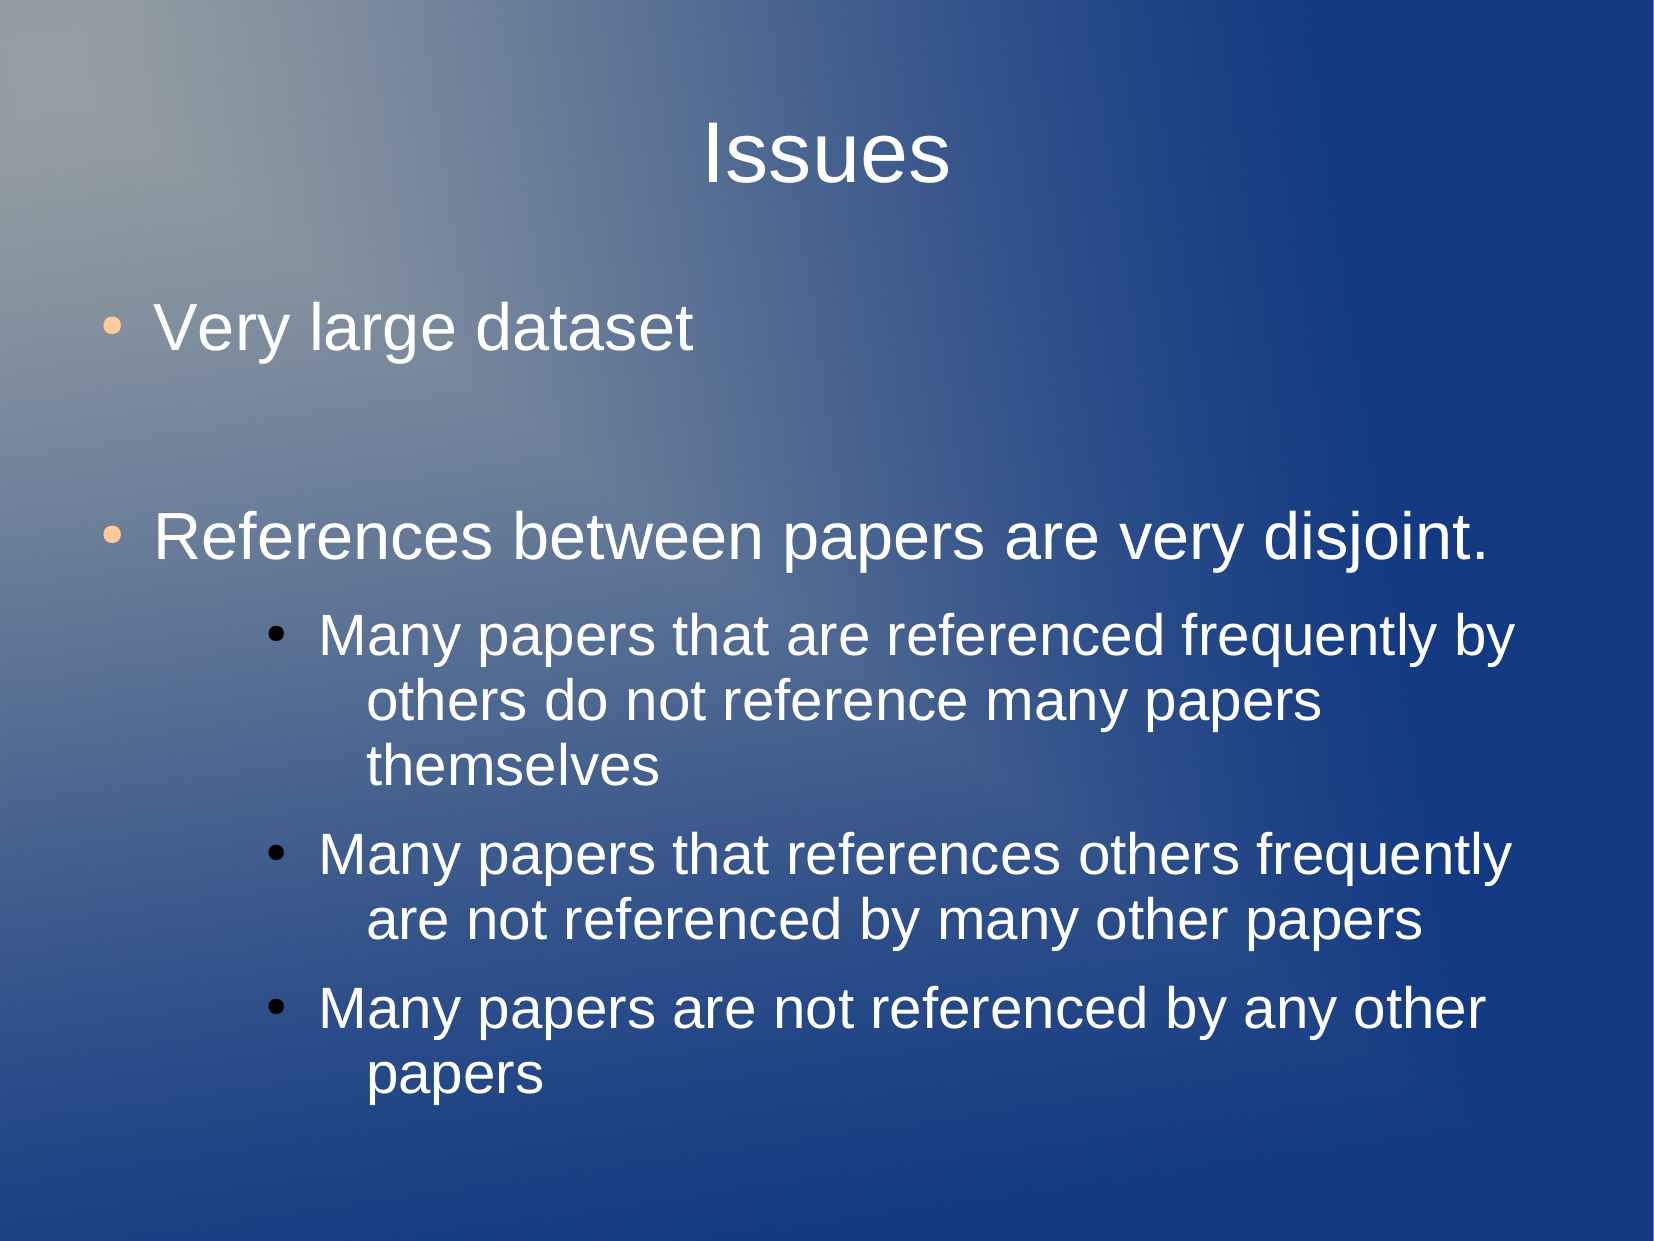

# Issues
Very large dataset
References between papers are very disjoint.
Many papers that are referenced frequently by others do not reference many papers themselves
Many papers that references others frequently are not referenced by many other papers
Many papers are not referenced by any other papers